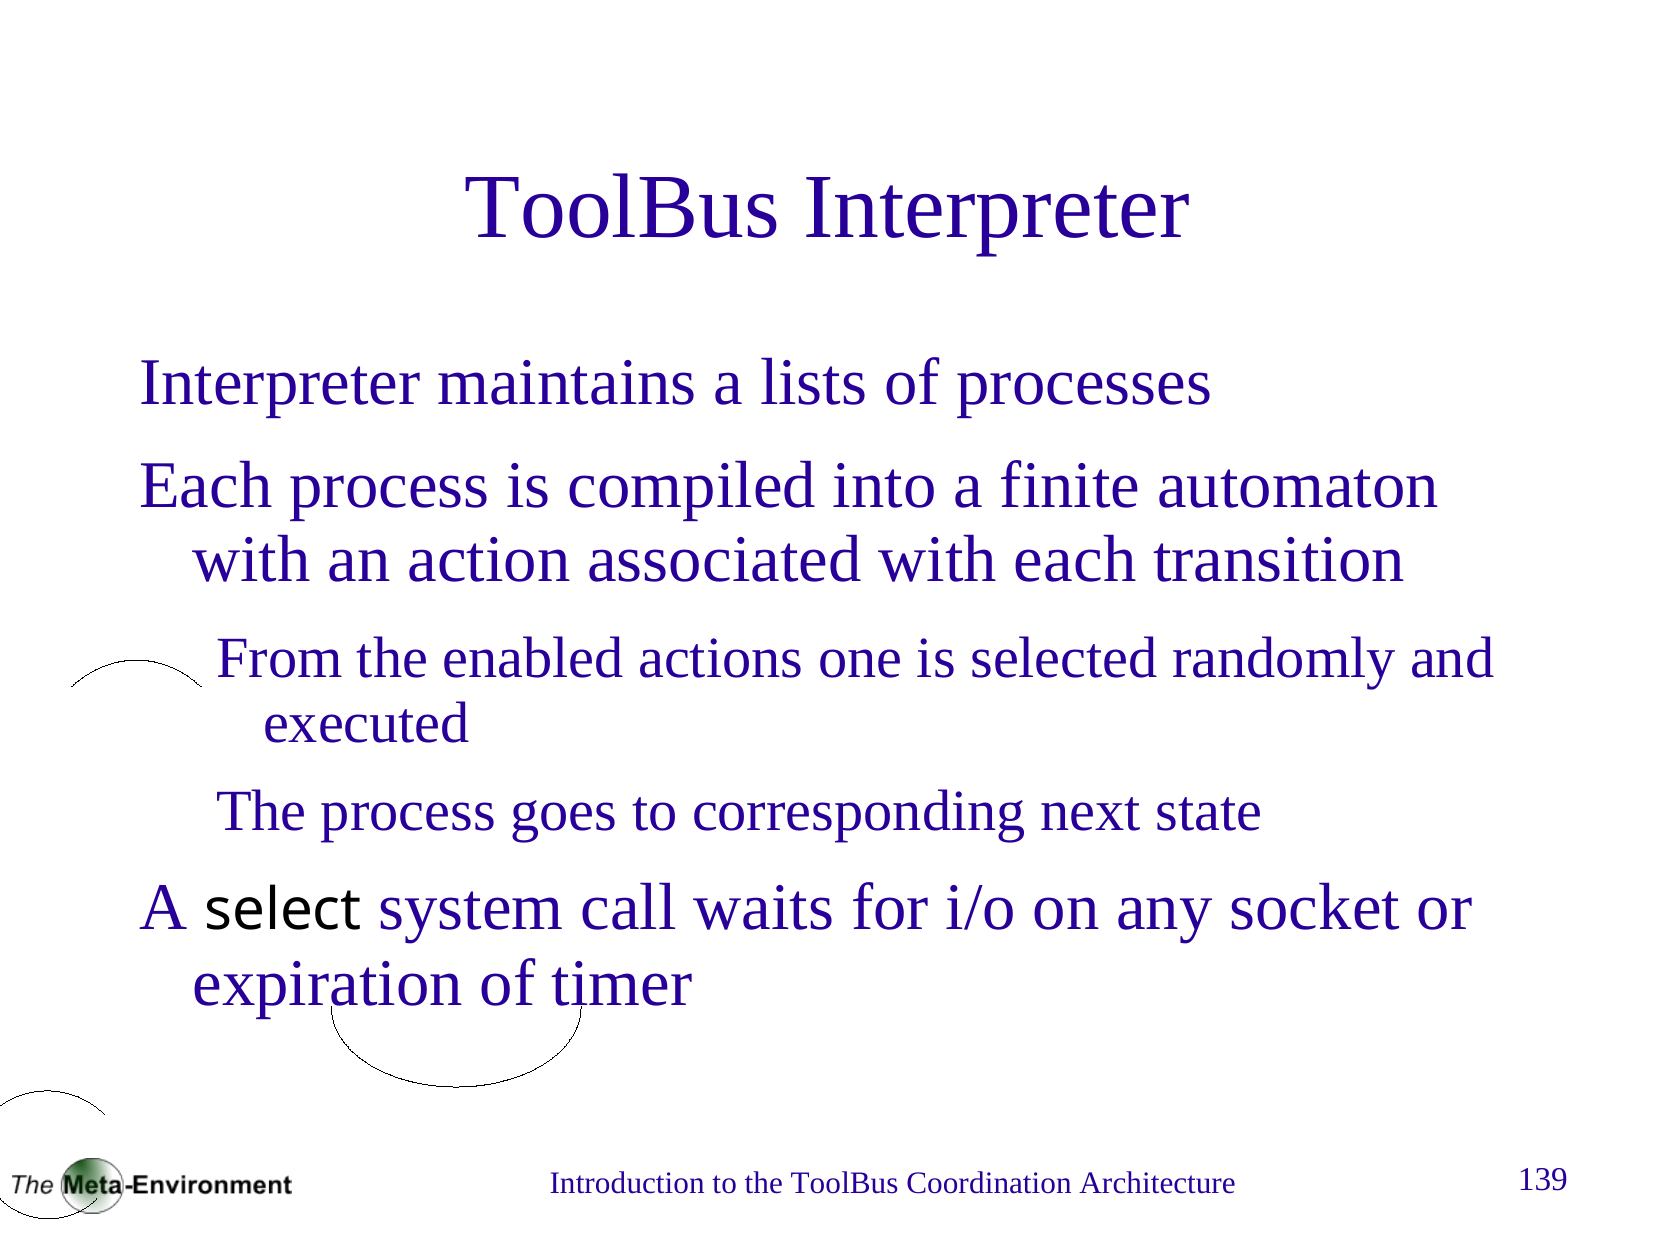

# ToolBus Interpreter
Interpreter maintains a lists of processes
Each process is compiled into a finite automaton with an action associated with each transition
From the enabled actions one is selected randomly and executed
The process goes to corresponding next state
A select system call waits for i/o on any socket or expiration of timer